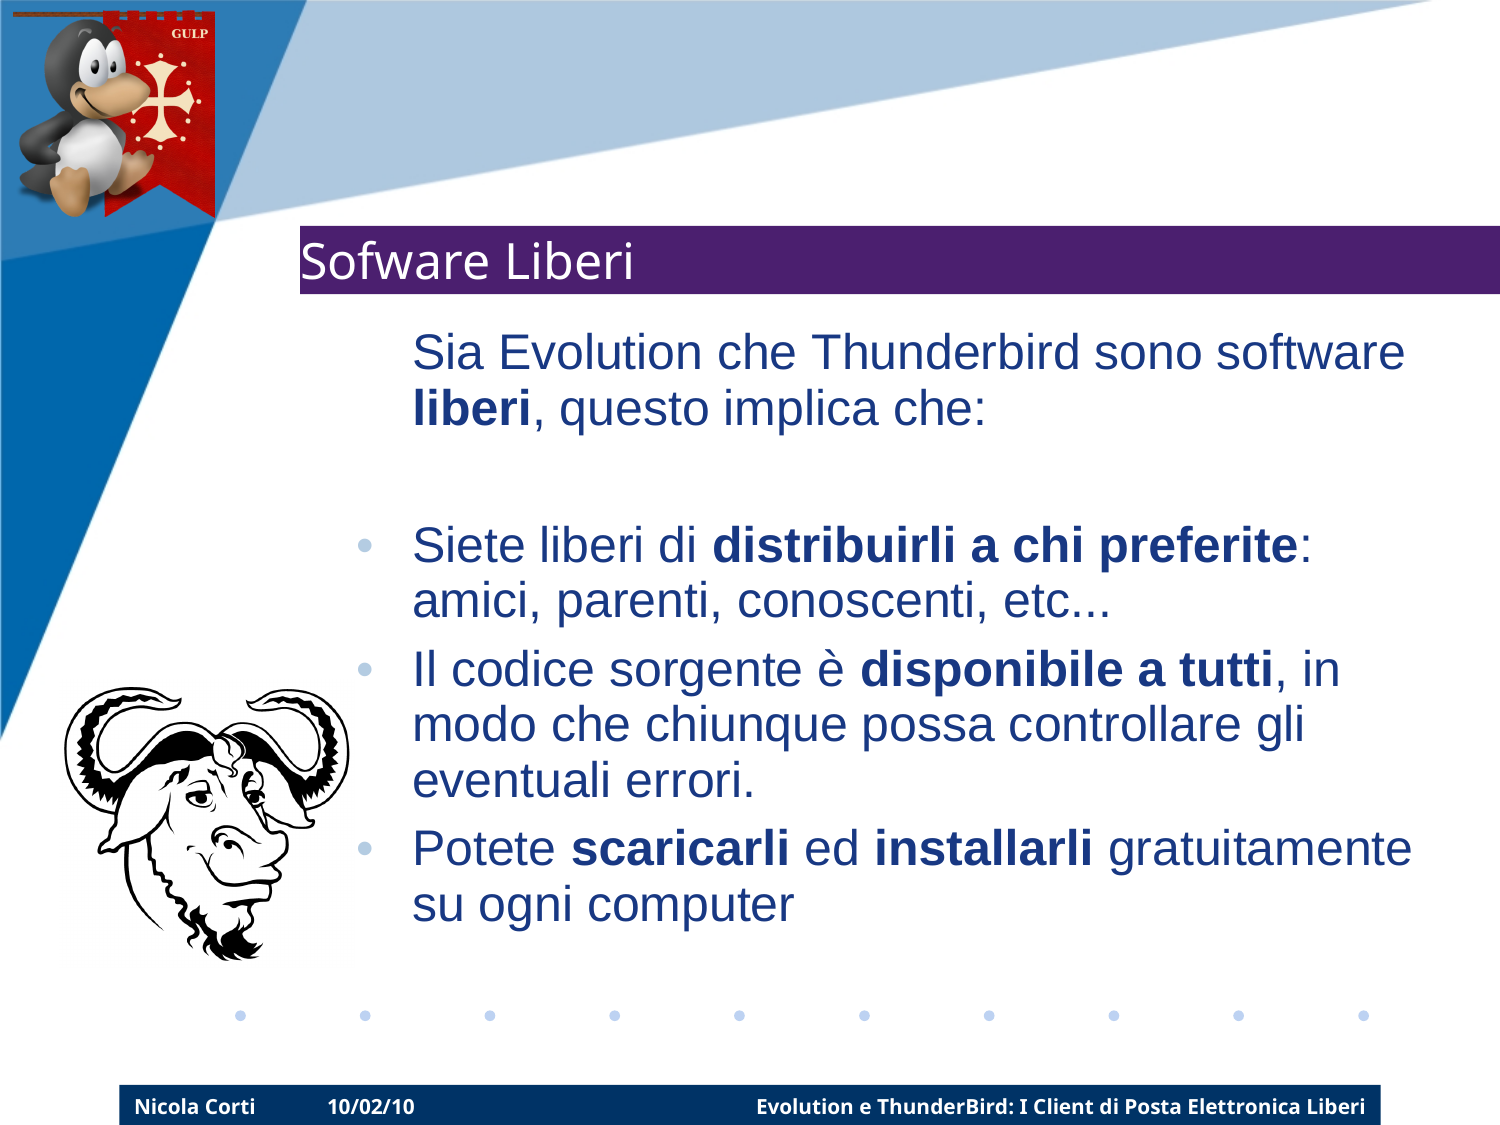

# Sofware Liberi
Sia Evolution che Thunderbird sono software liberi, questo implica che:
Siete liberi di distribuirli a chi preferite: amici, parenti, conoscenti, etc...
Il codice sorgente è disponibile a tutti, in modo che chiunque possa controllare gli eventuali errori.
Potete scaricarli ed installarli gratuitamente su ogni computer